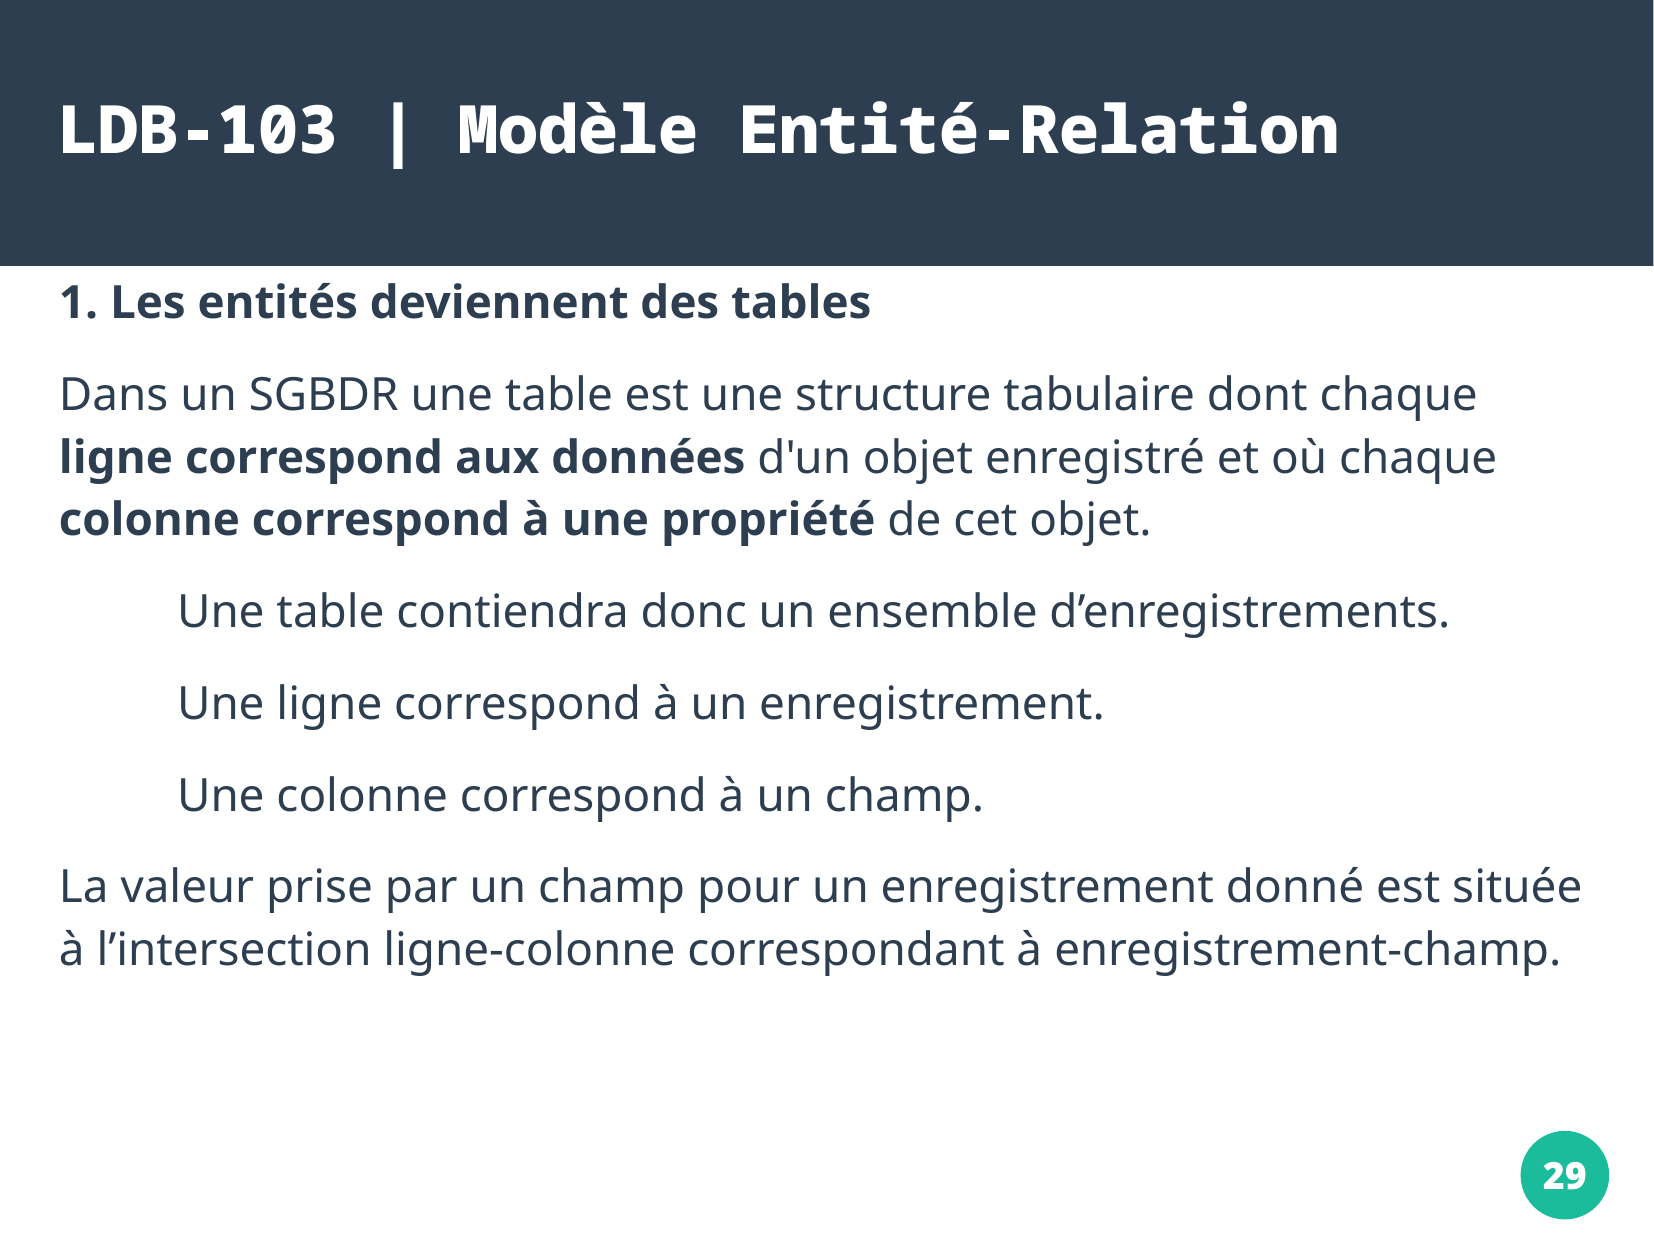

# LDB-103 | Modèle Entité-Relation
1. Les entités deviennent des tables
Dans un SGBDR une table est une structure tabulaire dont chaque ligne correspond aux données d'un objet enregistré et où chaque colonne correspond à une propriété de cet objet.
Une table contiendra donc un ensemble d’enregistrements.
Une ligne correspond à un enregistrement.
Une colonne correspond à un champ.
La valeur prise par un champ pour un enregistrement donné est située à l’intersection ligne-colonne correspondant à enregistrement-champ.
29